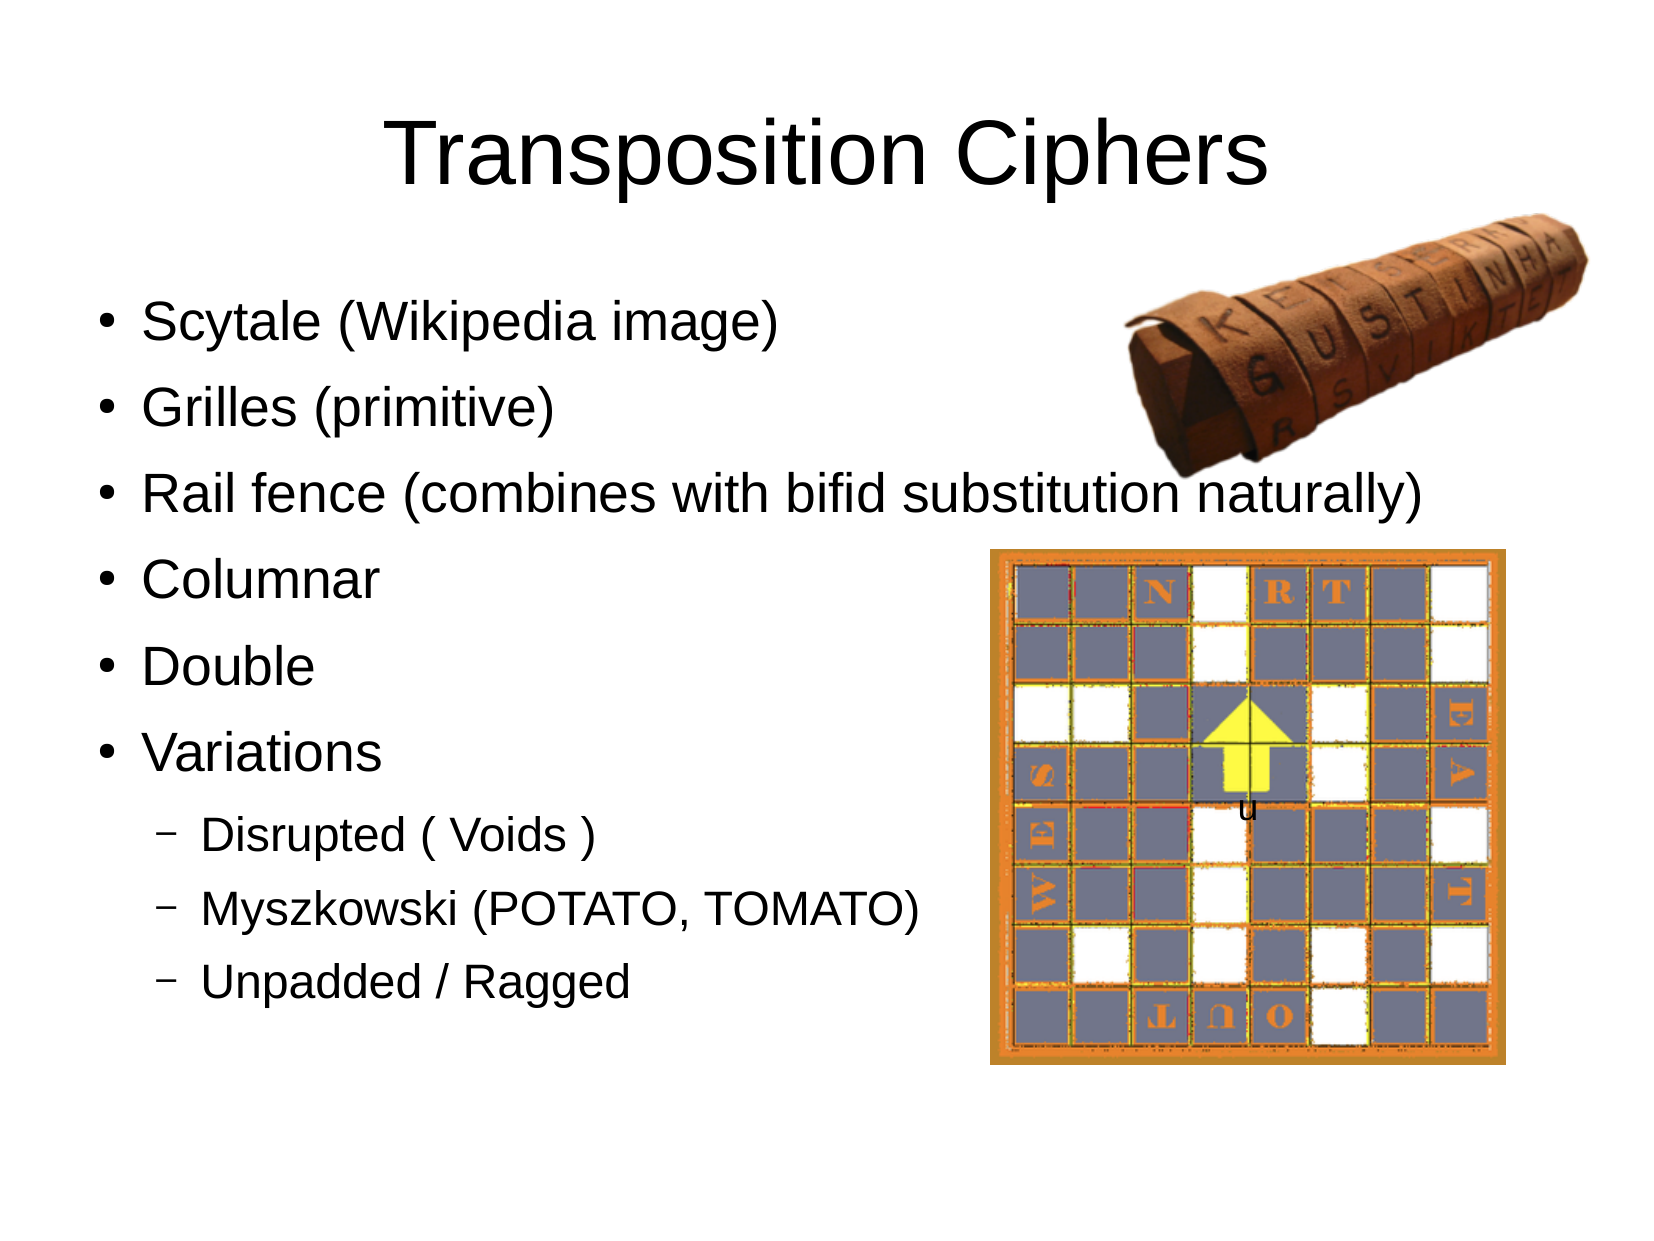

# Transposition Ciphers
Scytale (Wikipedia image)
Grilles (primitive)
Rail fence (combines with bifid substitution naturally)
Columnar
Double
Variations
Disrupted ( Voids )
Myszkowski (POTATO, TOMATO)
Unpadded / Ragged
u